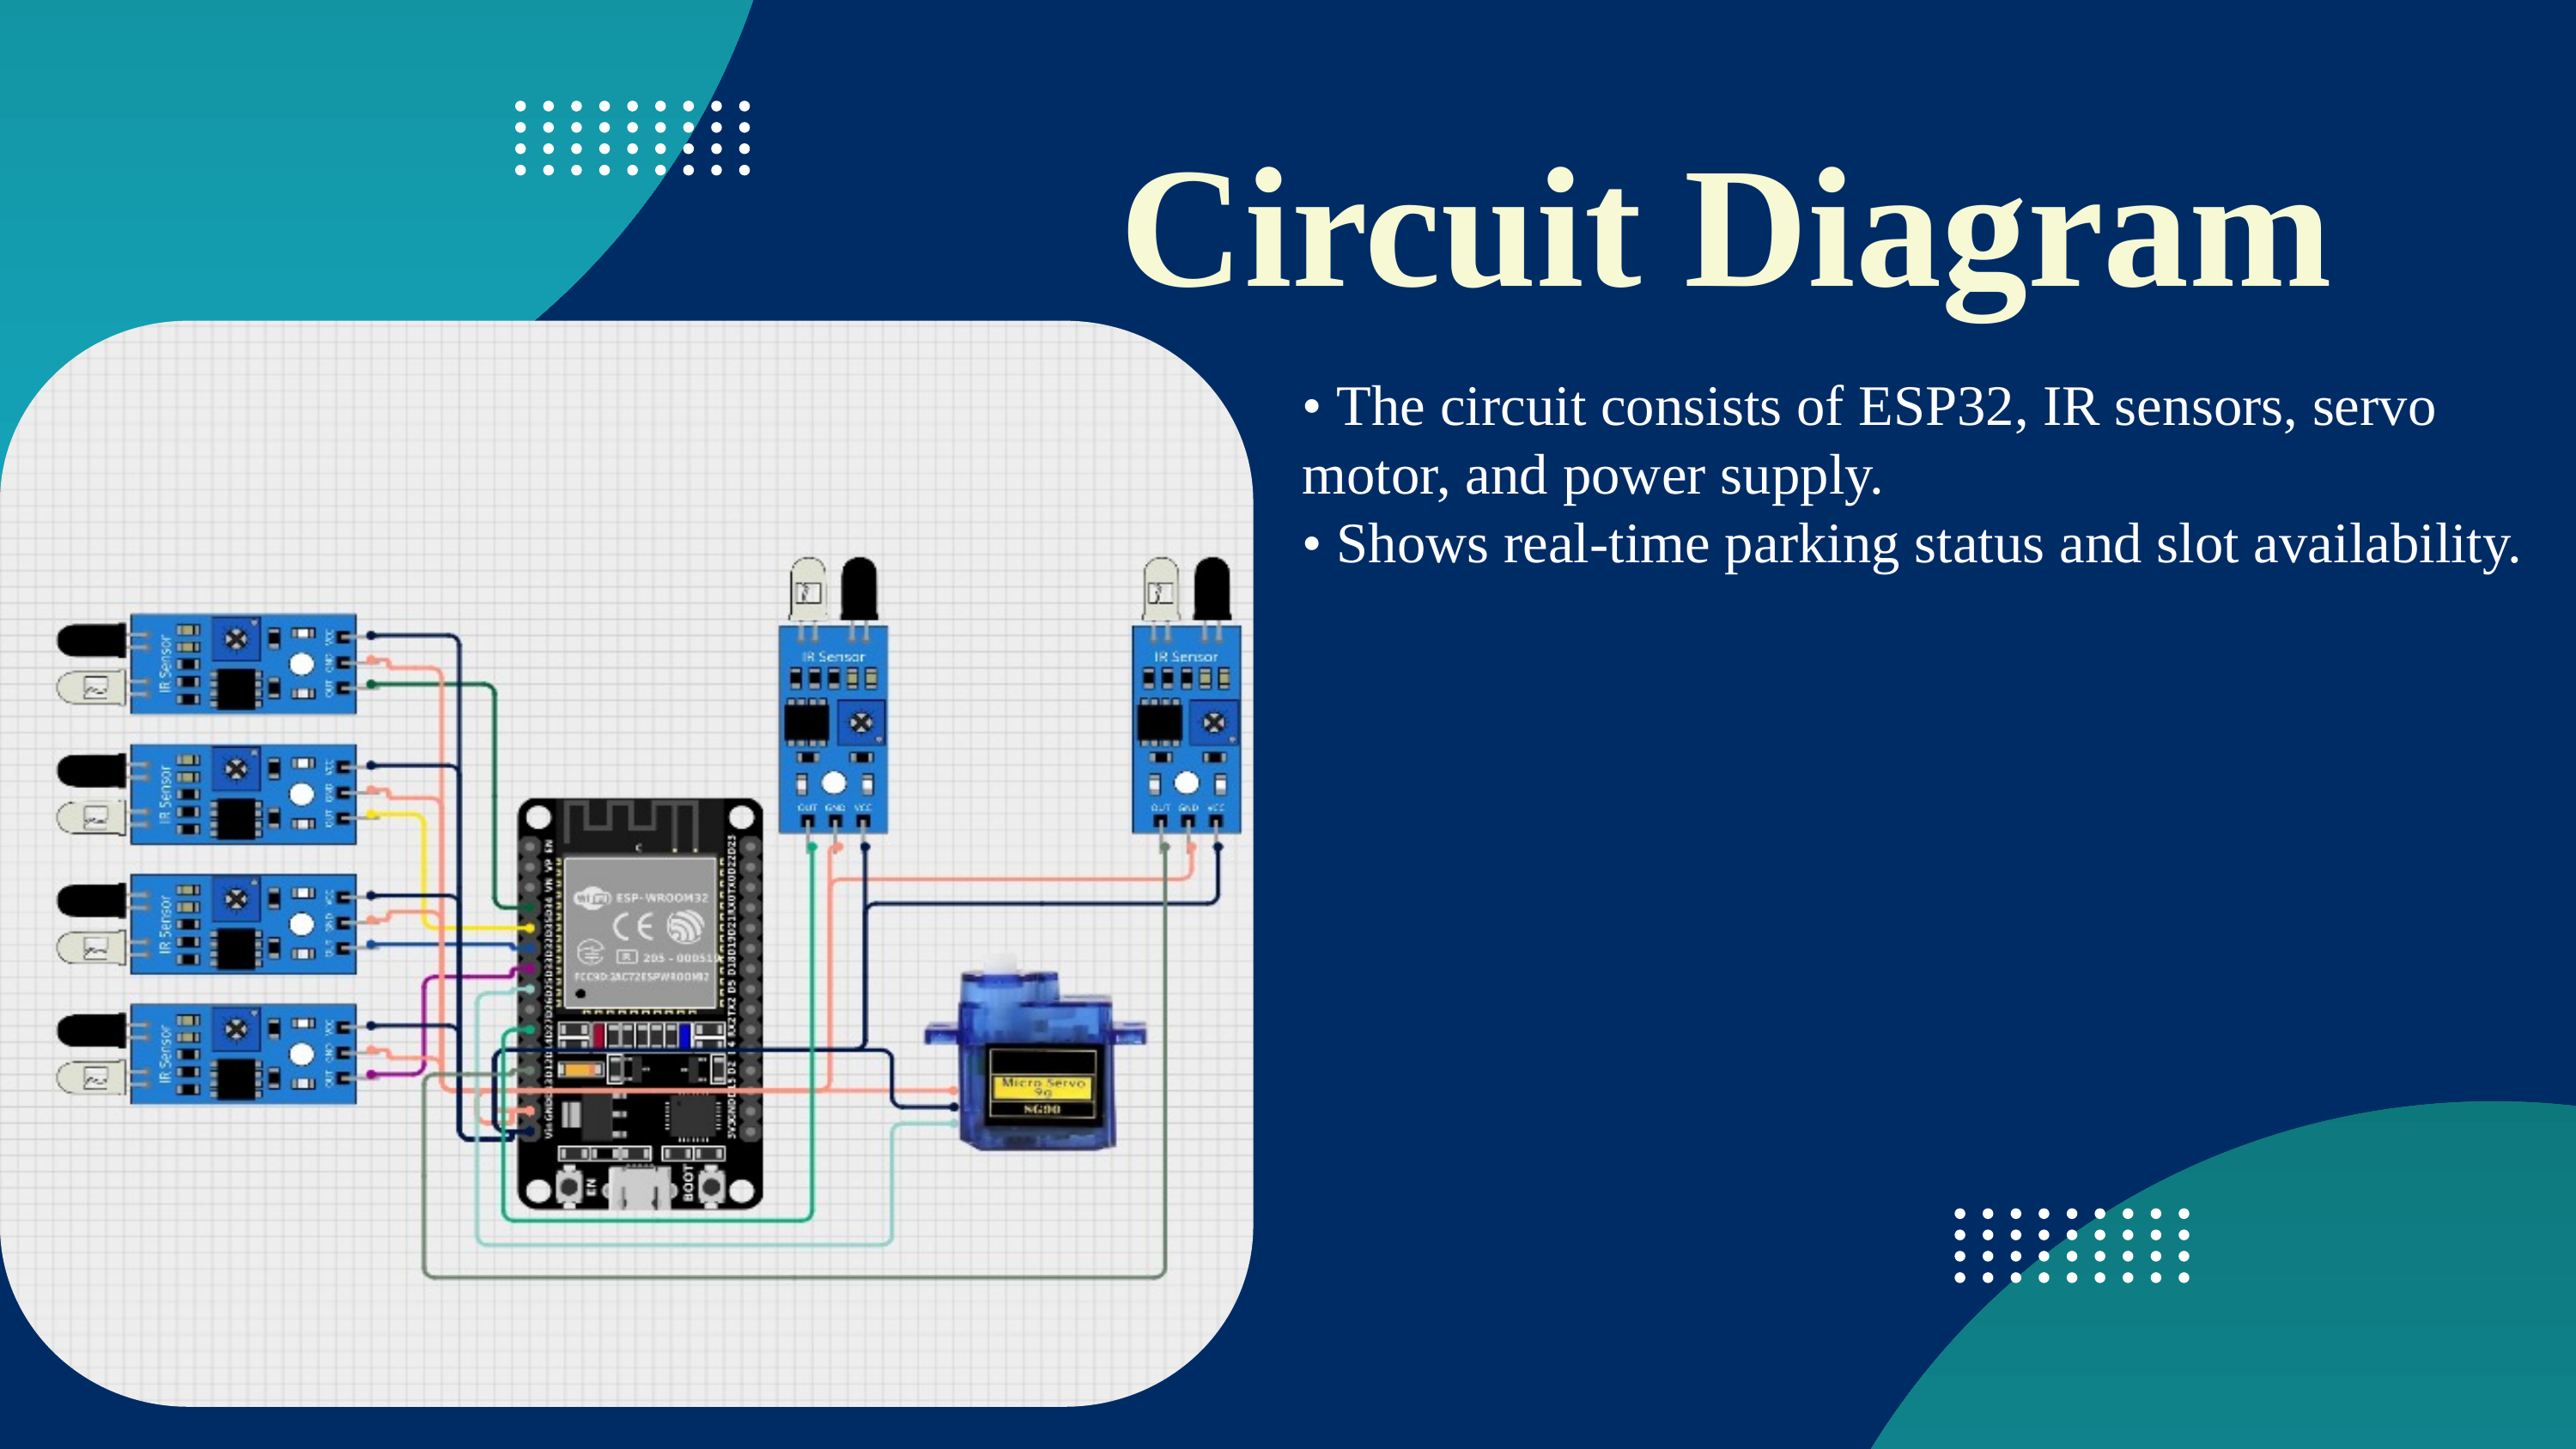

Circuit Diagram
• The circuit consists of ESP32, IR sensors, servo motor, and power supply.
• Shows real-time parking status and slot availability.